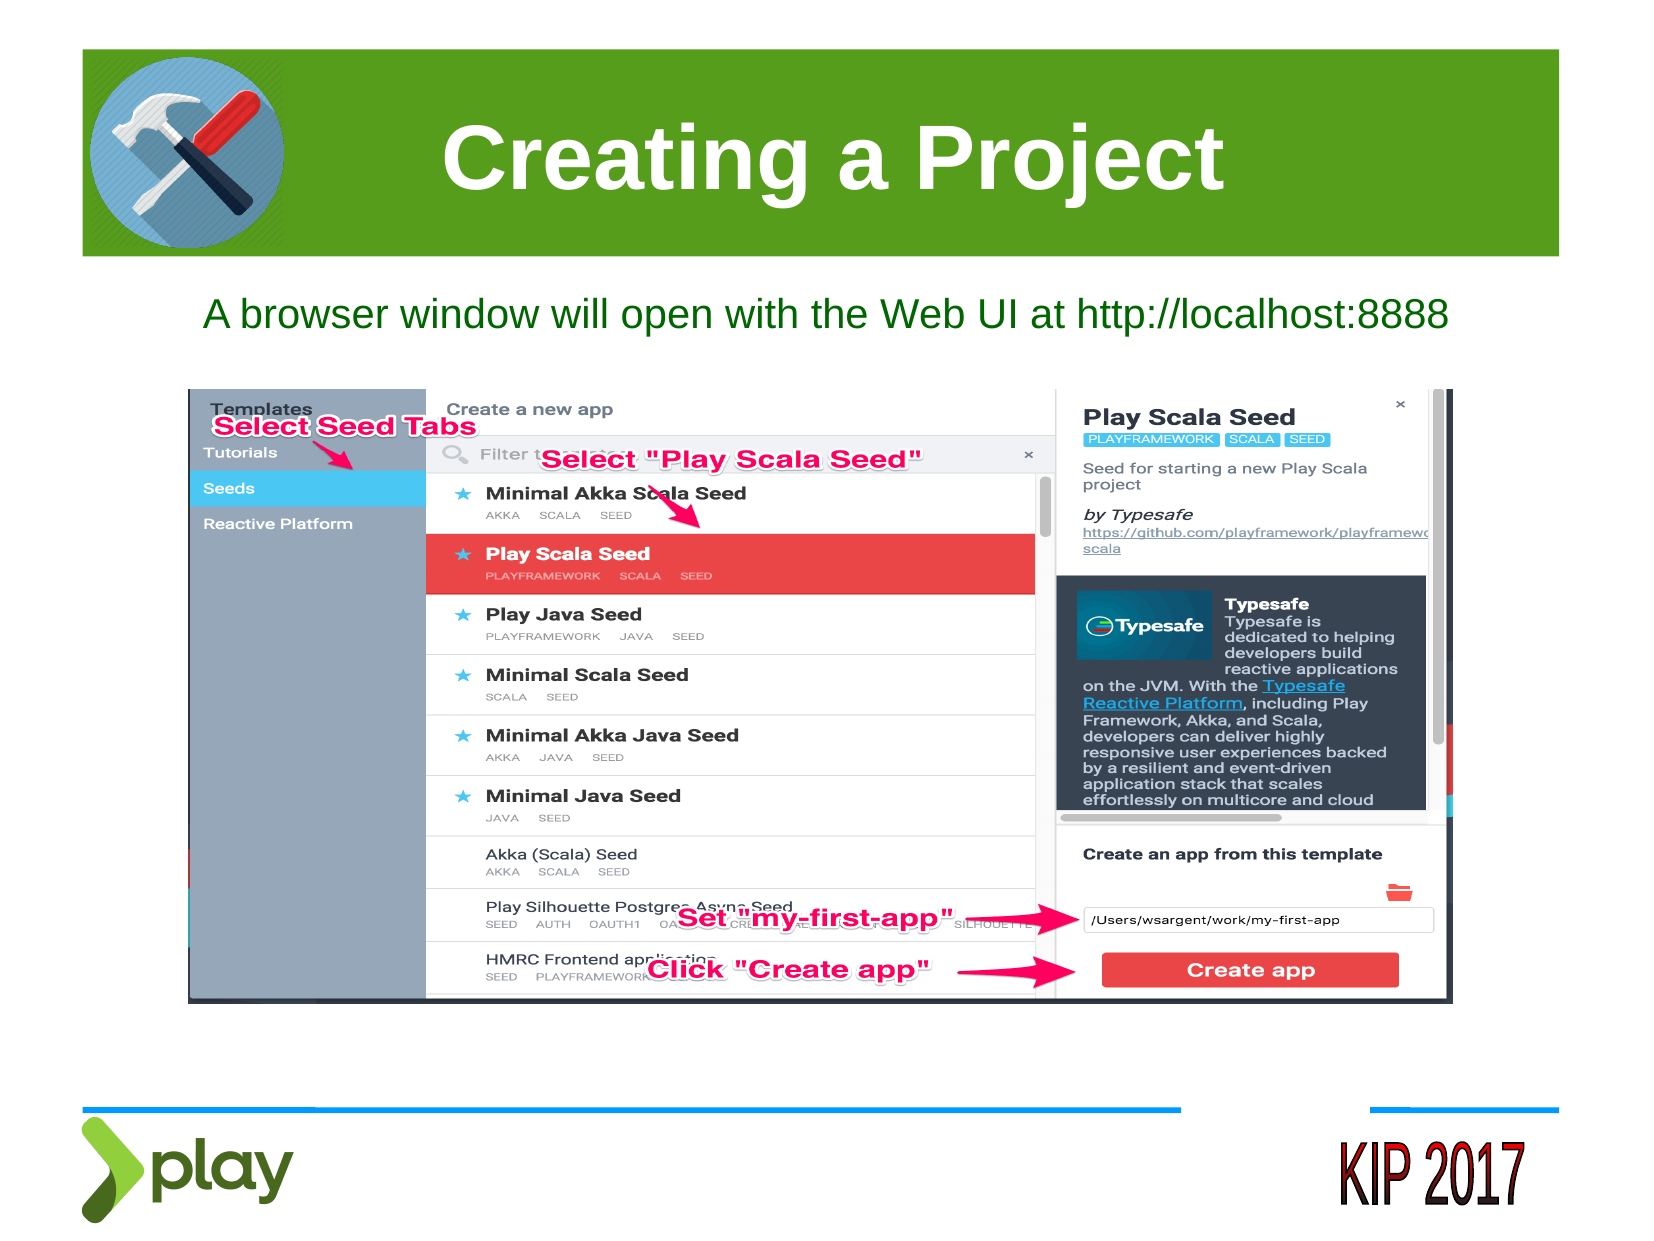

# Creating a Project
 A browser window will open with the Web UI at http://localhost:8888